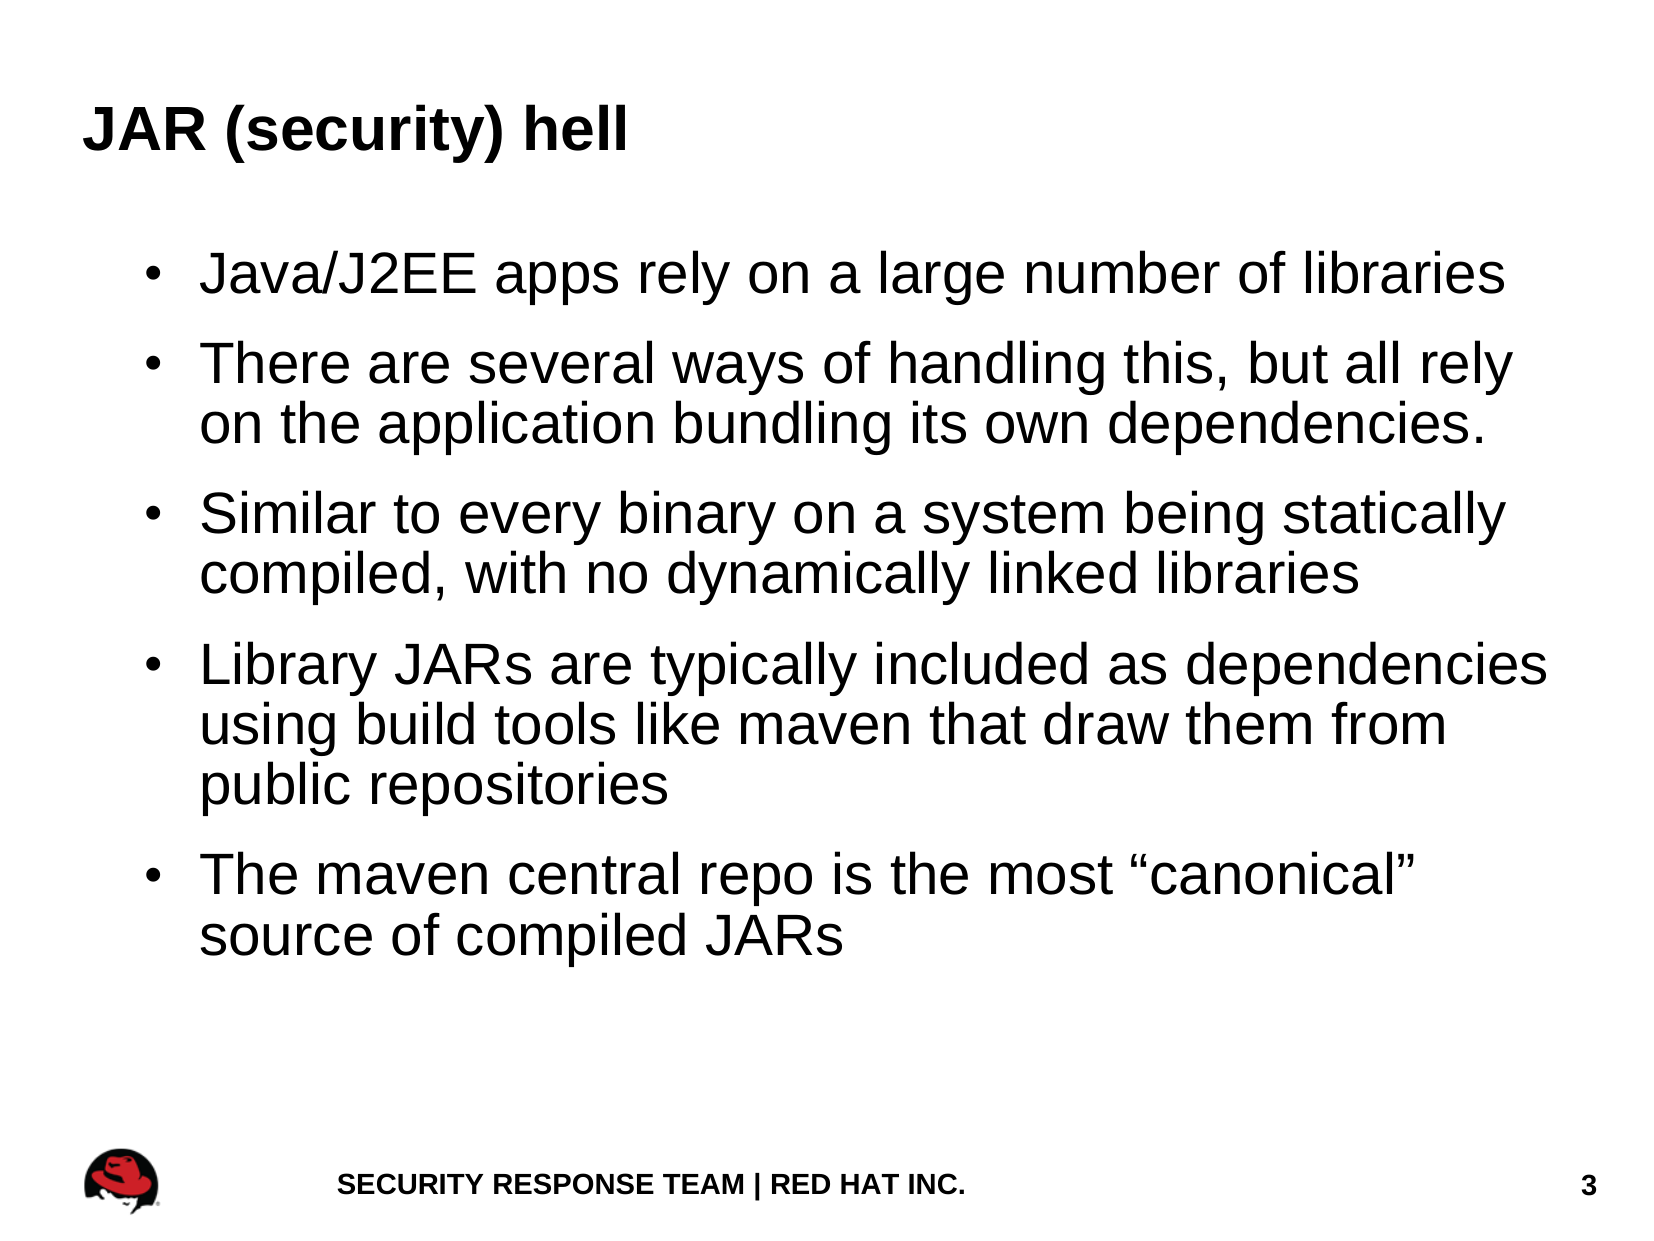

# JAR (security) hell
Java/J2EE apps rely on a large number of libraries
There are several ways of handling this, but all rely on the application bundling its own dependencies.
Similar to every binary on a system being statically compiled, with no dynamically linked libraries
Library JARs are typically included as dependencies using build tools like maven that draw them from public repositories
The maven central repo is the most “canonical” source of compiled JARs